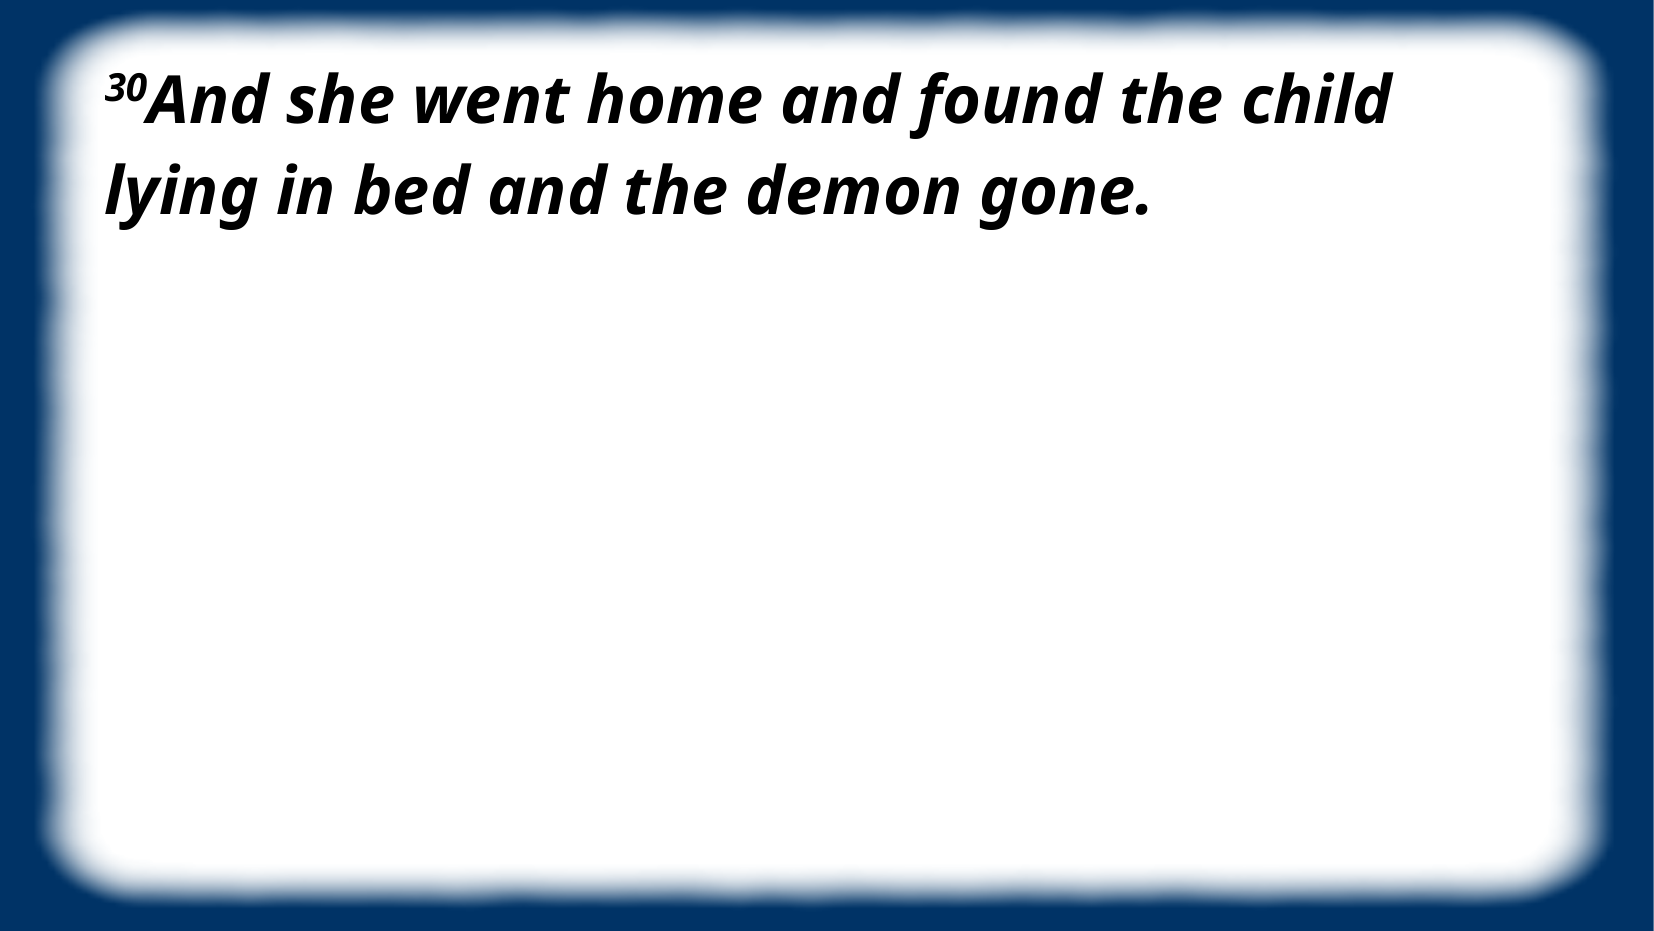

30And she went home and found the child lying in bed and the demon gone.